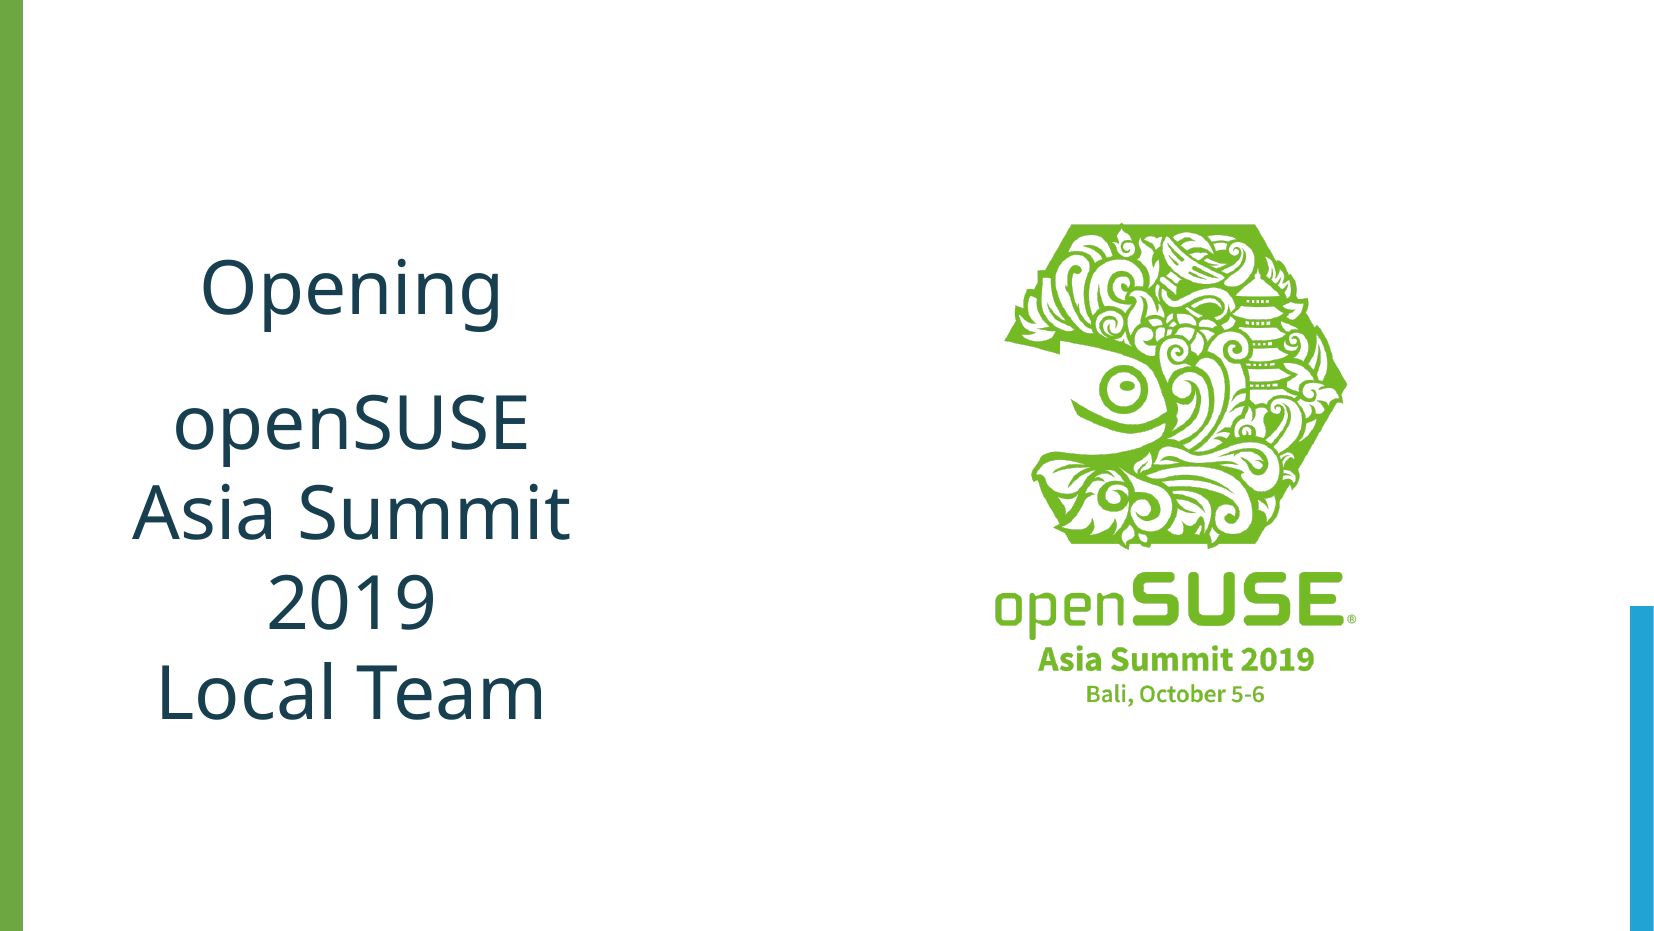

Opening
openSUSE
Asia Summit 2019
Local Team